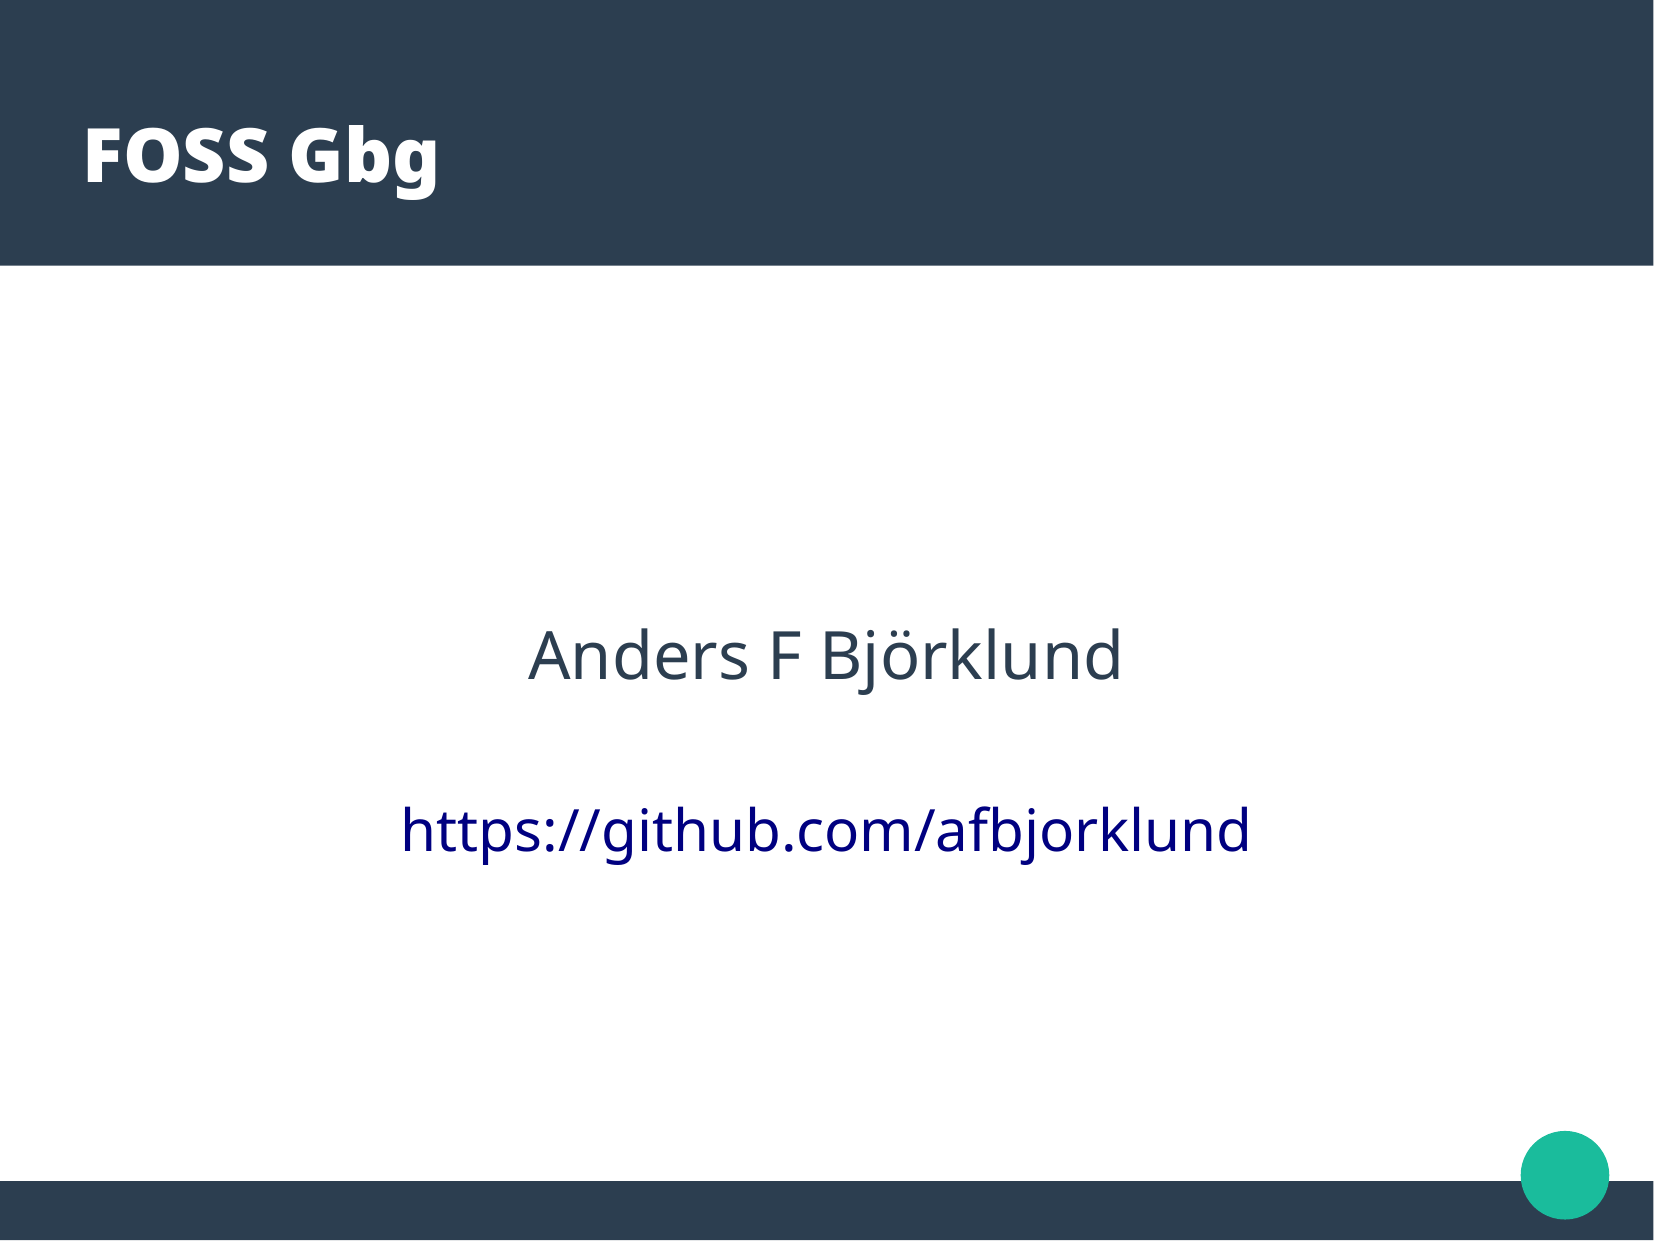

# FOSS Gbg
Anders F Björklund
https://github.com/afbjorklund